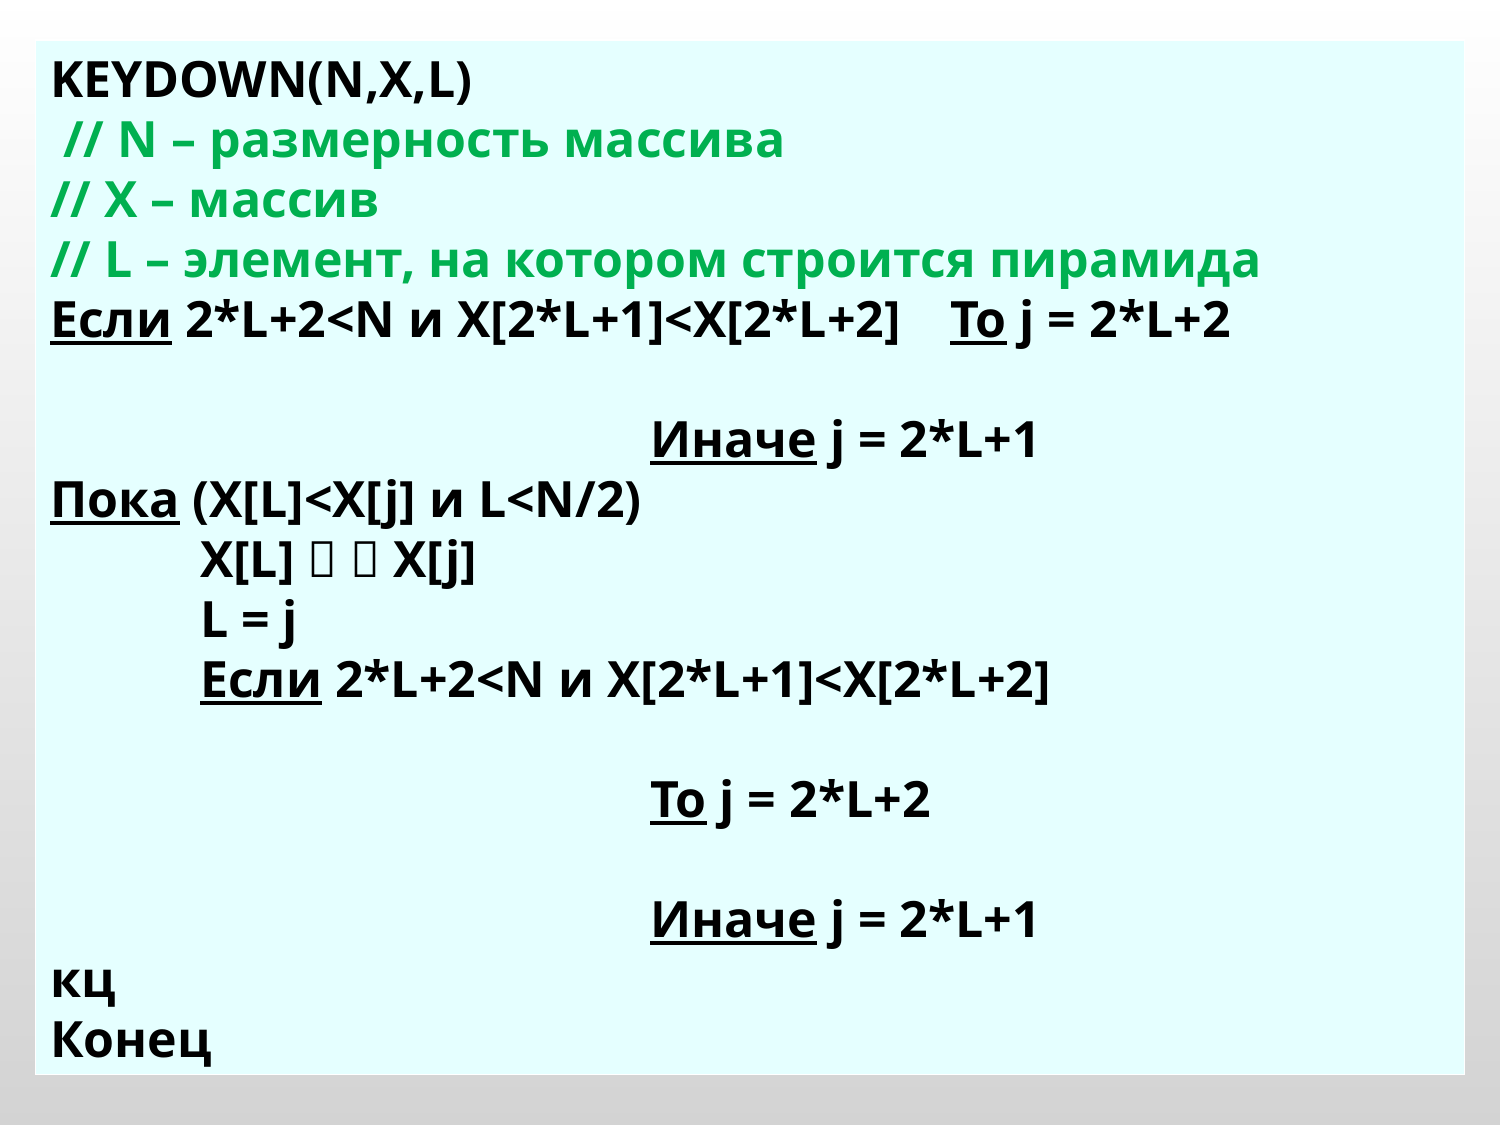

KEYDOWN(N,X,L)
 // N – размерность массива
// X – массив
// L – элемент, на котором строится пирамида
Если 2*L+2<N и X[2*L+1]<X[2*L+2] 	То j = 2*L+2
													Иначе j = 2*L+1
Пока (X[L]<X[j] и L<N/2)
	X[L]   X[j]
	L = j
	Если 2*L+2<N и X[2*L+1]<X[2*L+2]
													То j = 2*L+2
													Иначе j = 2*L+1
кц
Конец